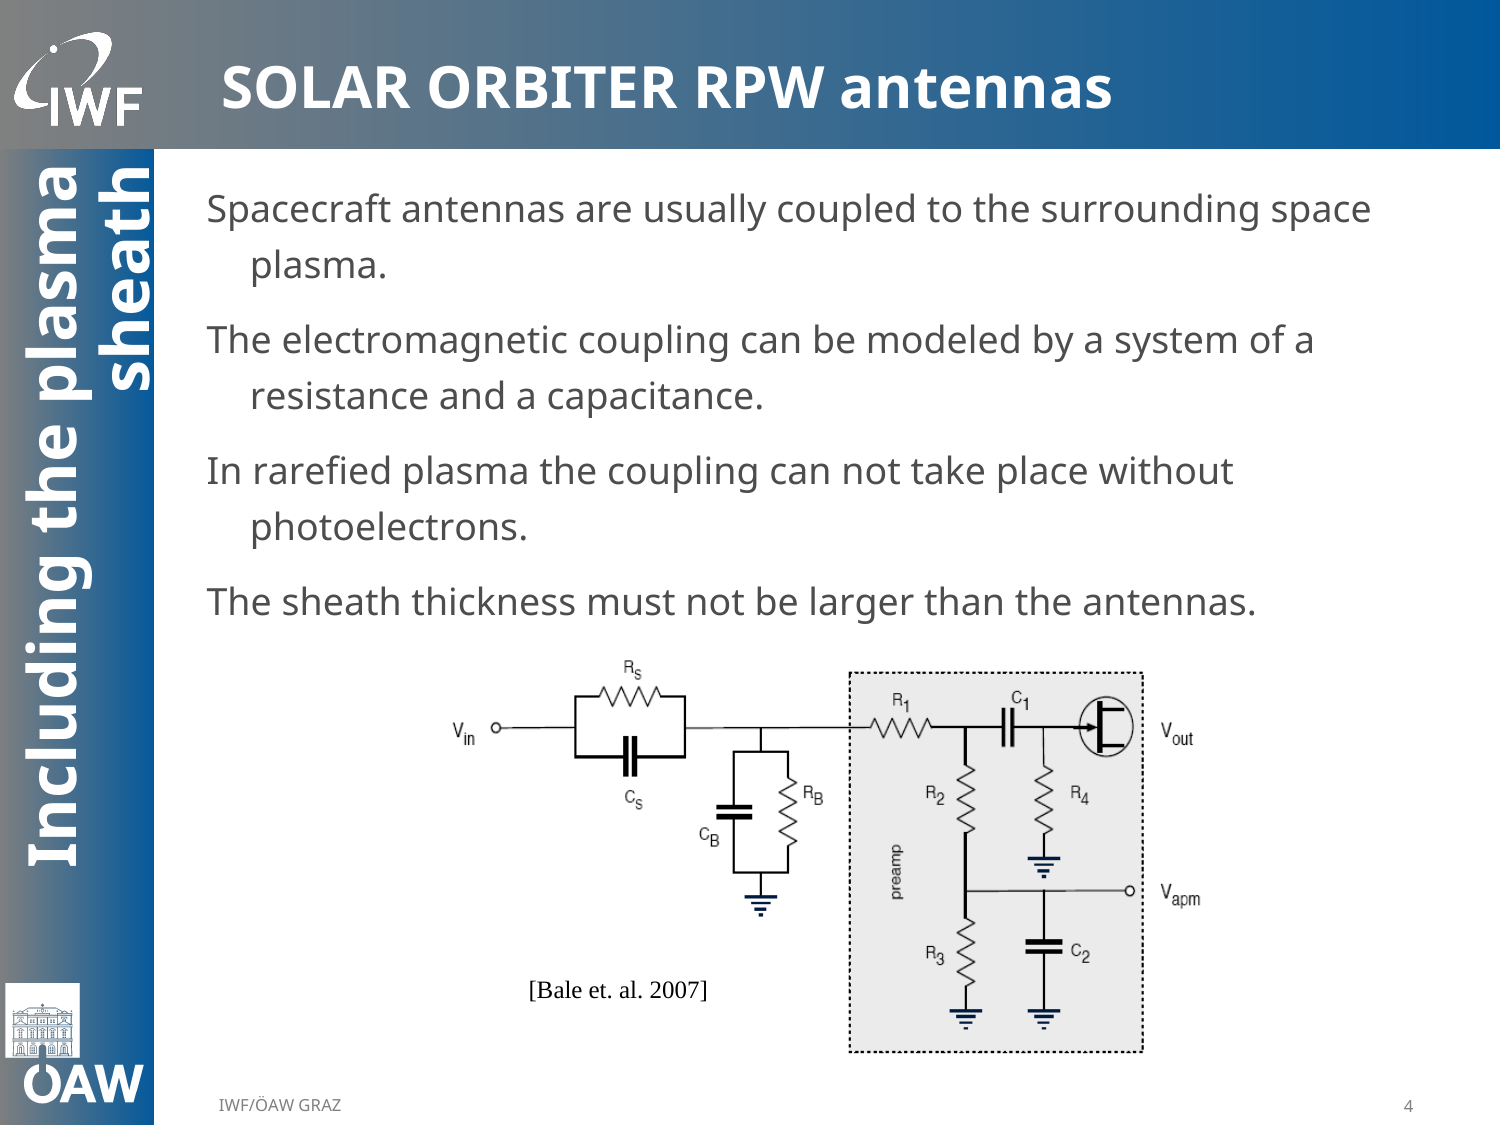

SOLAR ORBITER RPW antennas
# Spacecraft antennas are usually coupled to the surrounding space plasma.
The electromagnetic coupling can be modeled by a system of a resistance and a capacitance.
In rarefied plasma the coupling can not take place without photoelectrons.
The sheath thickness must not be larger than the antennas.
Including the plasma sheath
[Bale et. al. 2007]
IWF/ÖAW GRAZ
4